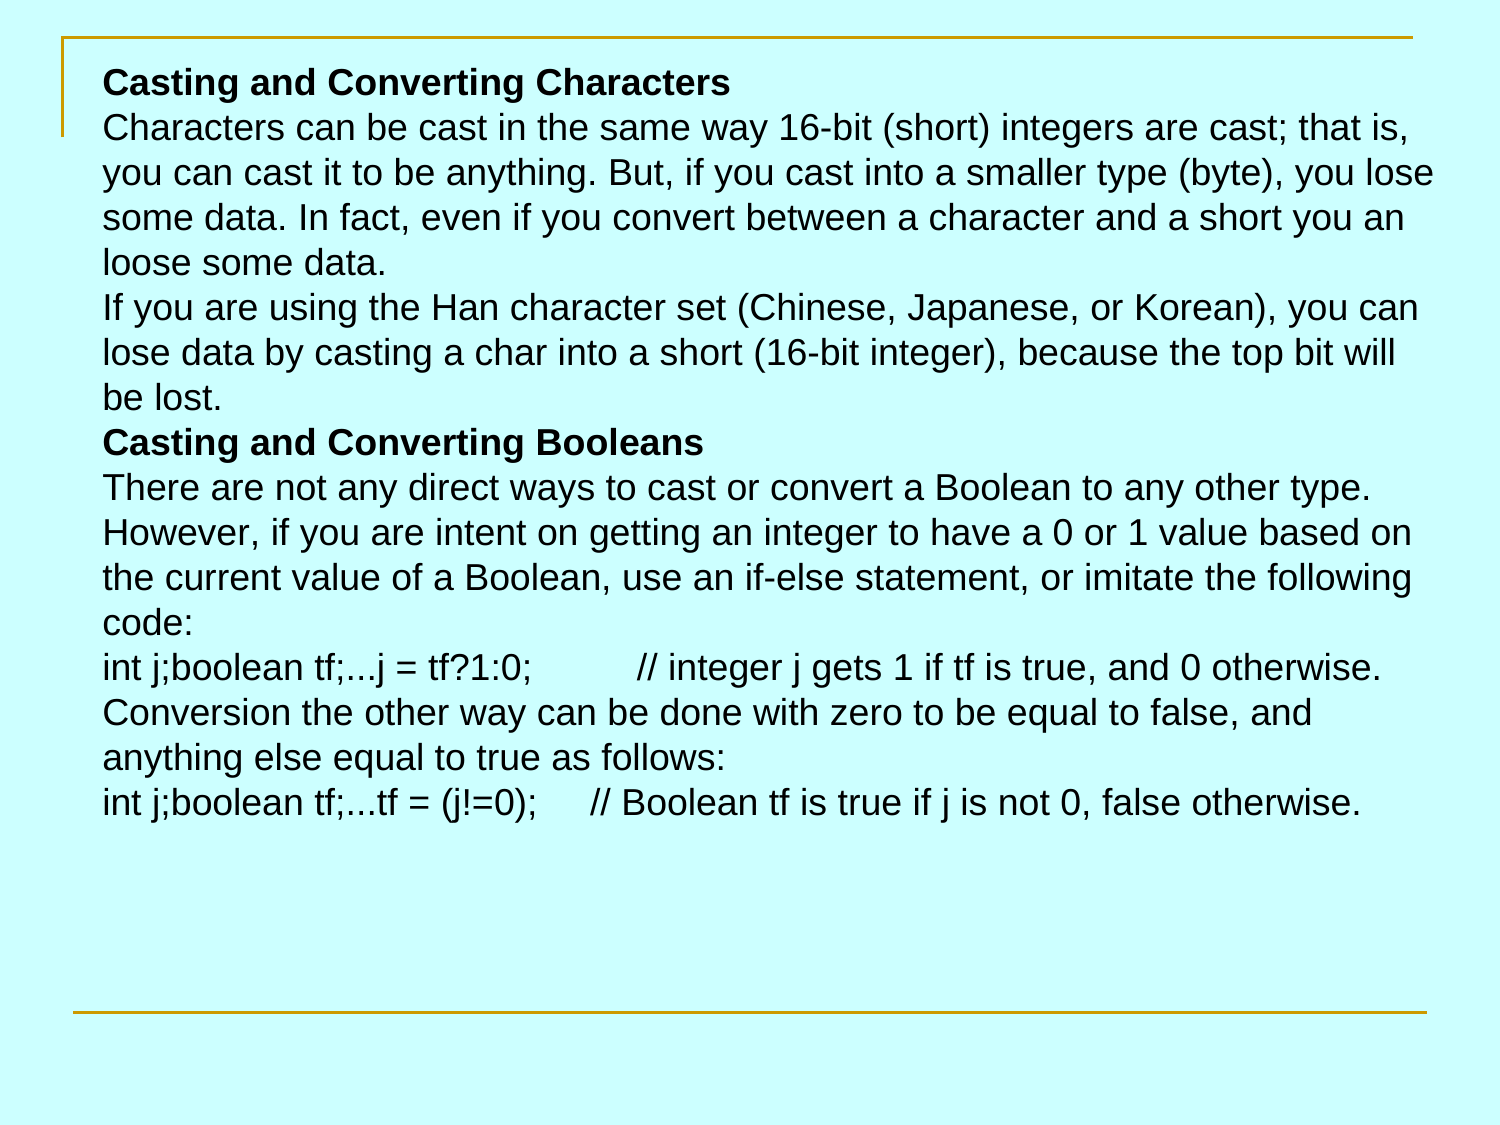

Casting and Converting Characters
Characters can be cast in the same way 16-bit (short) integers are cast; that is, you can cast it to be anything. But, if you cast into a smaller type (byte), you lose some data. In fact, even if you convert between a character and a short you an loose some data.
If you are using the Han character set (Chinese, Japanese, or Korean), you can lose data by casting a char into a short (16-bit integer), because the top bit will be lost.
Casting and Converting Booleans
There are not any direct ways to cast or convert a Boolean to any other type. However, if you are intent on getting an integer to have a 0 or 1 value based on the current value of a Boolean, use an if-else statement, or imitate the following code:
int j;boolean tf;...j = tf?1:0; // integer j gets 1 if tf is true, and 0 otherwise. Conversion the other way can be done with zero to be equal to false, and anything else equal to true as follows:
int j;boolean tf;...tf = (j!=0); // Boolean tf is true if j is not 0, false otherwise.